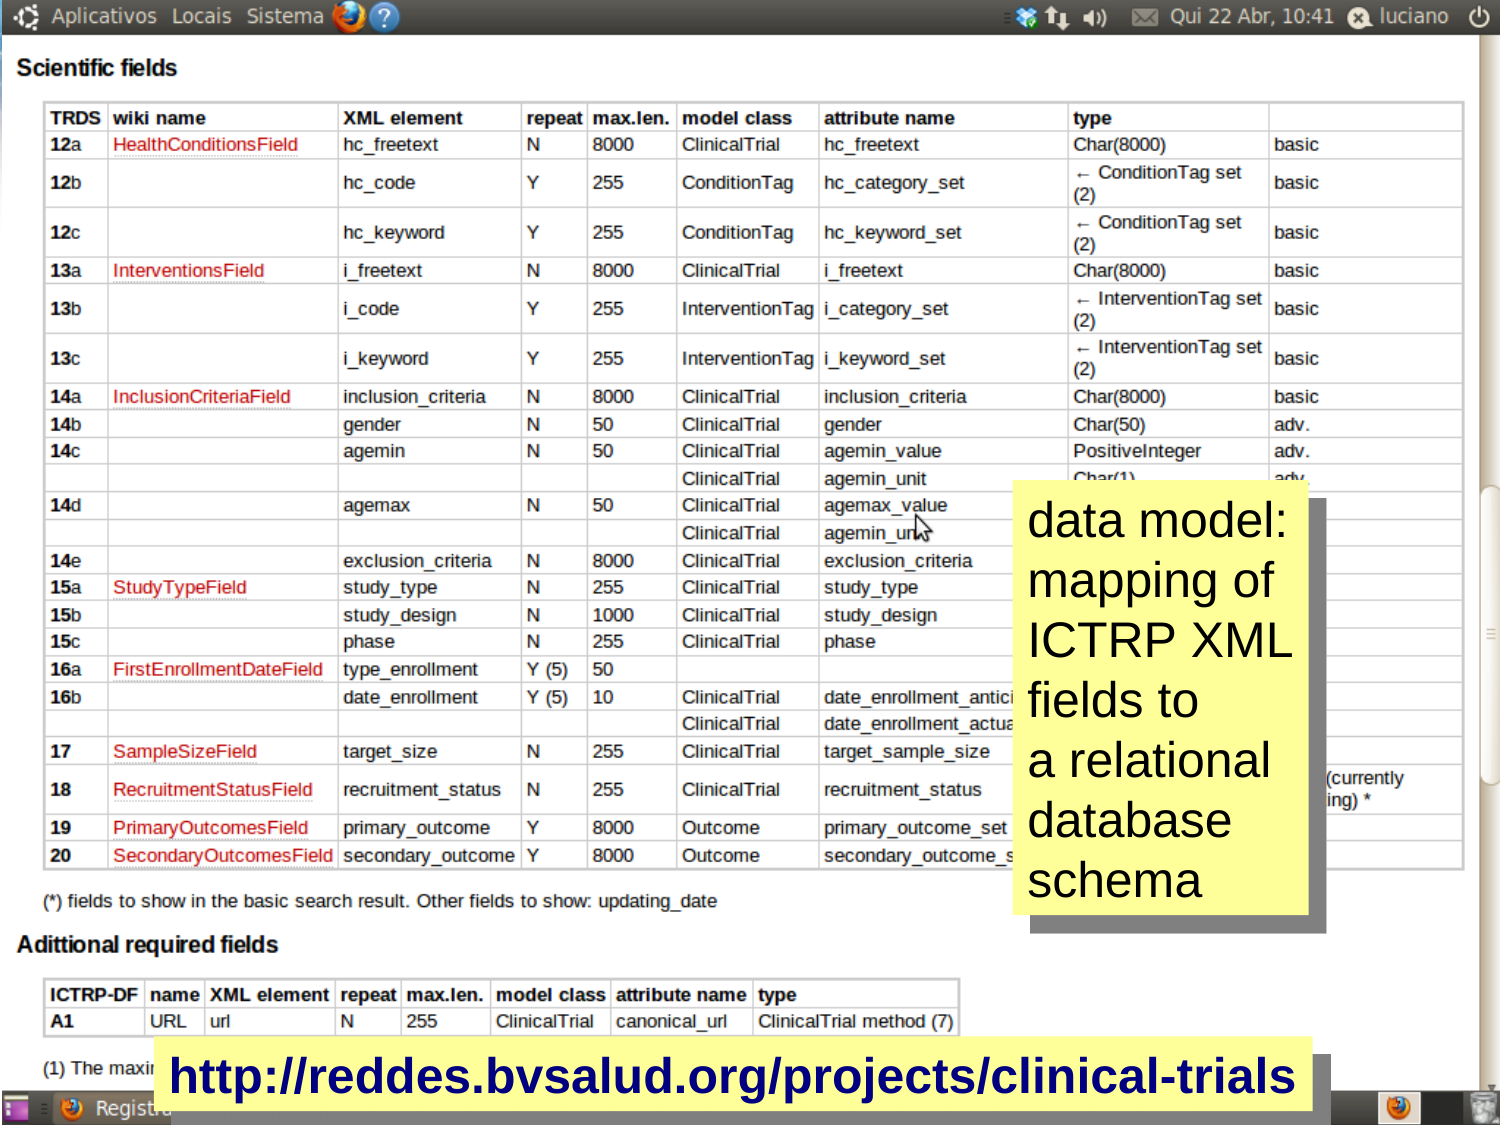

data model:
mapping of
ICTRP XML
fields to
a relational
database
schema
http://reddes.bvsalud.org/projects/clinical-trials